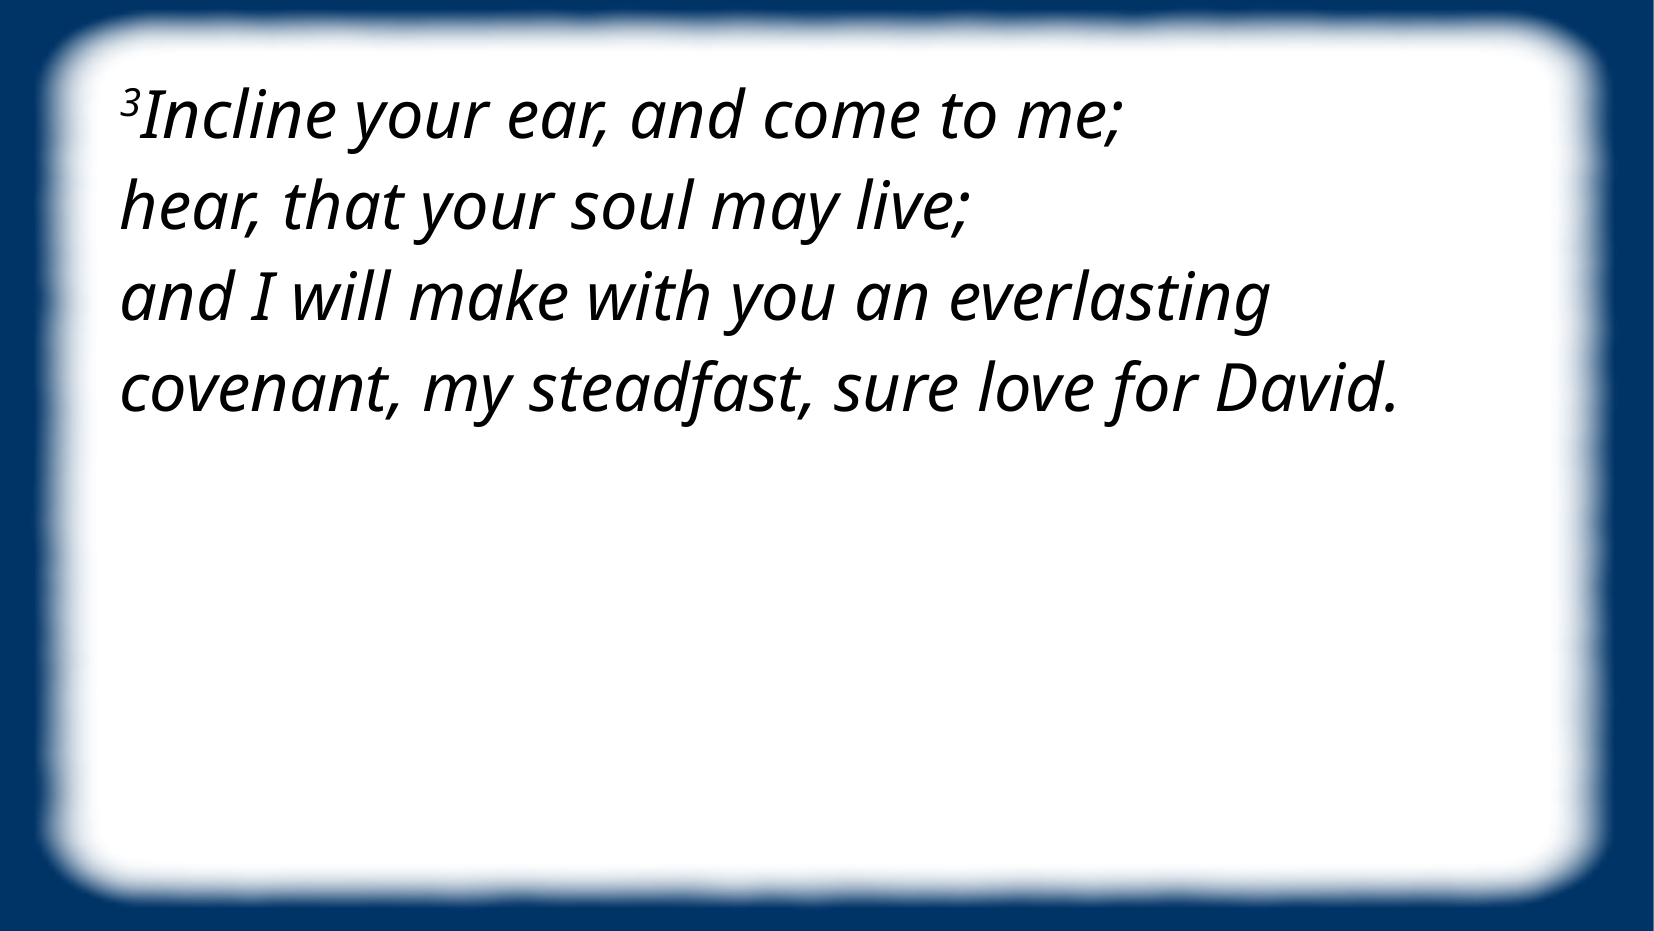

3Incline your ear, and come to me;
hear, that your soul may live;
and I will make with you an everlasting covenant, my steadfast, sure love for David.